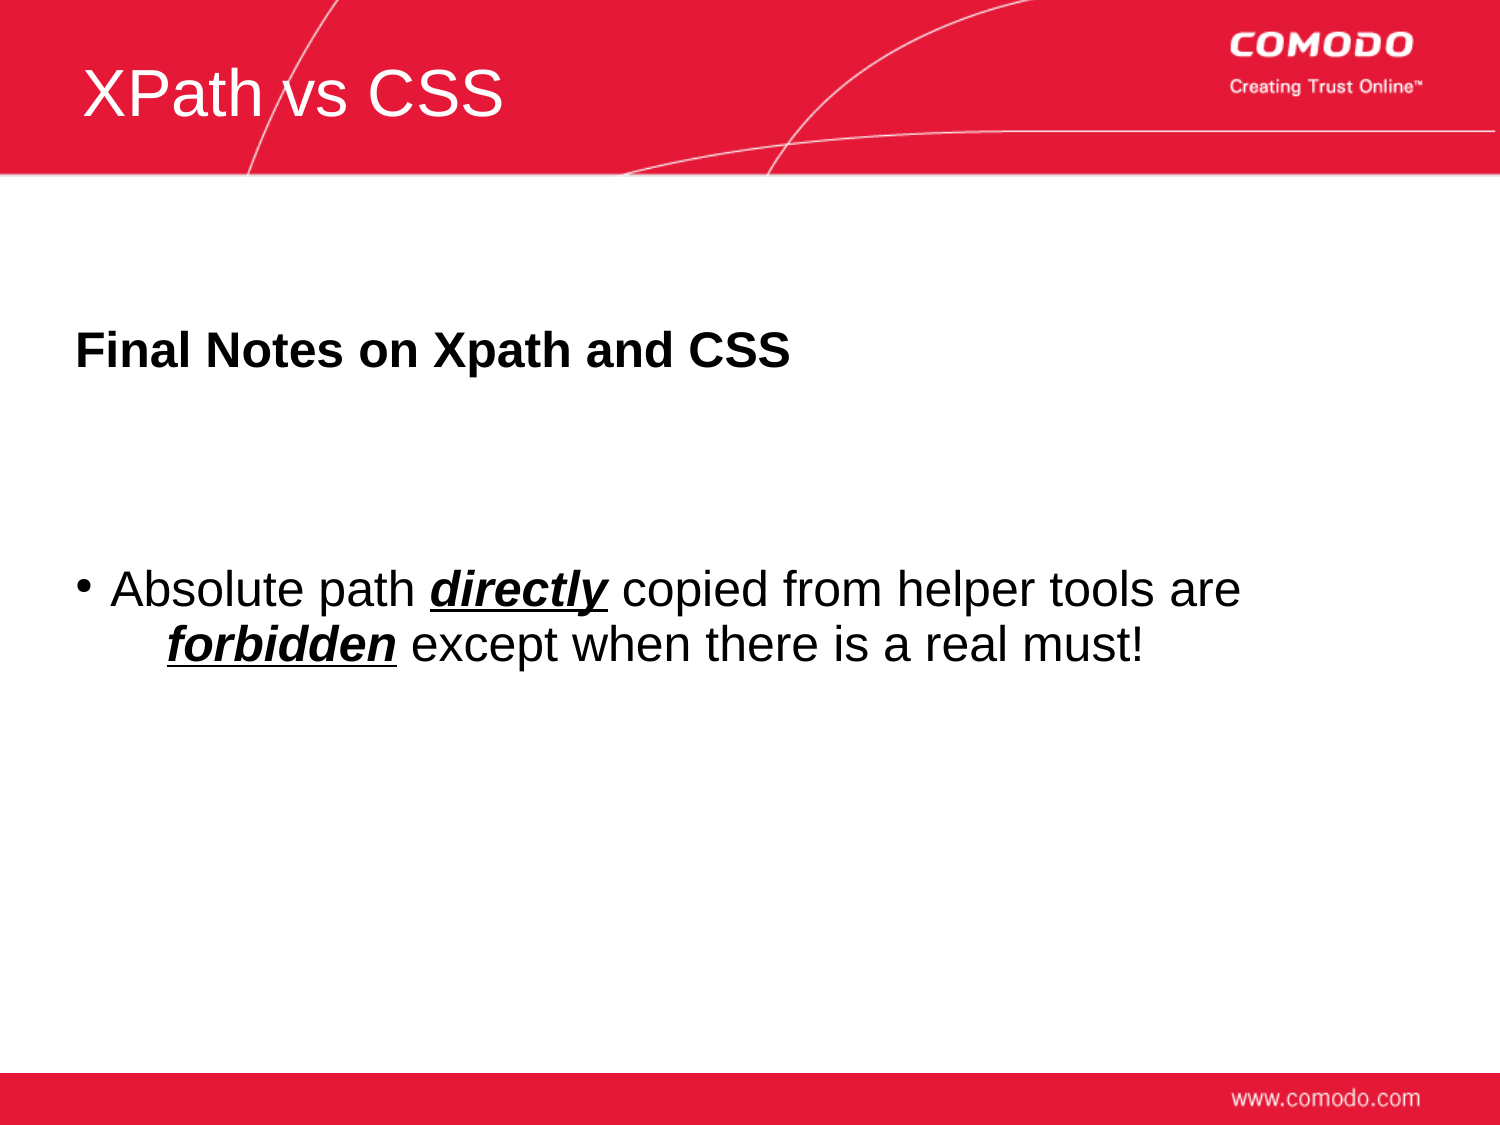

# XPath vs CSS
Final Notes on Xpath and CSS
Absolute path directly copied from helper tools are forbidden except when there is a real must!